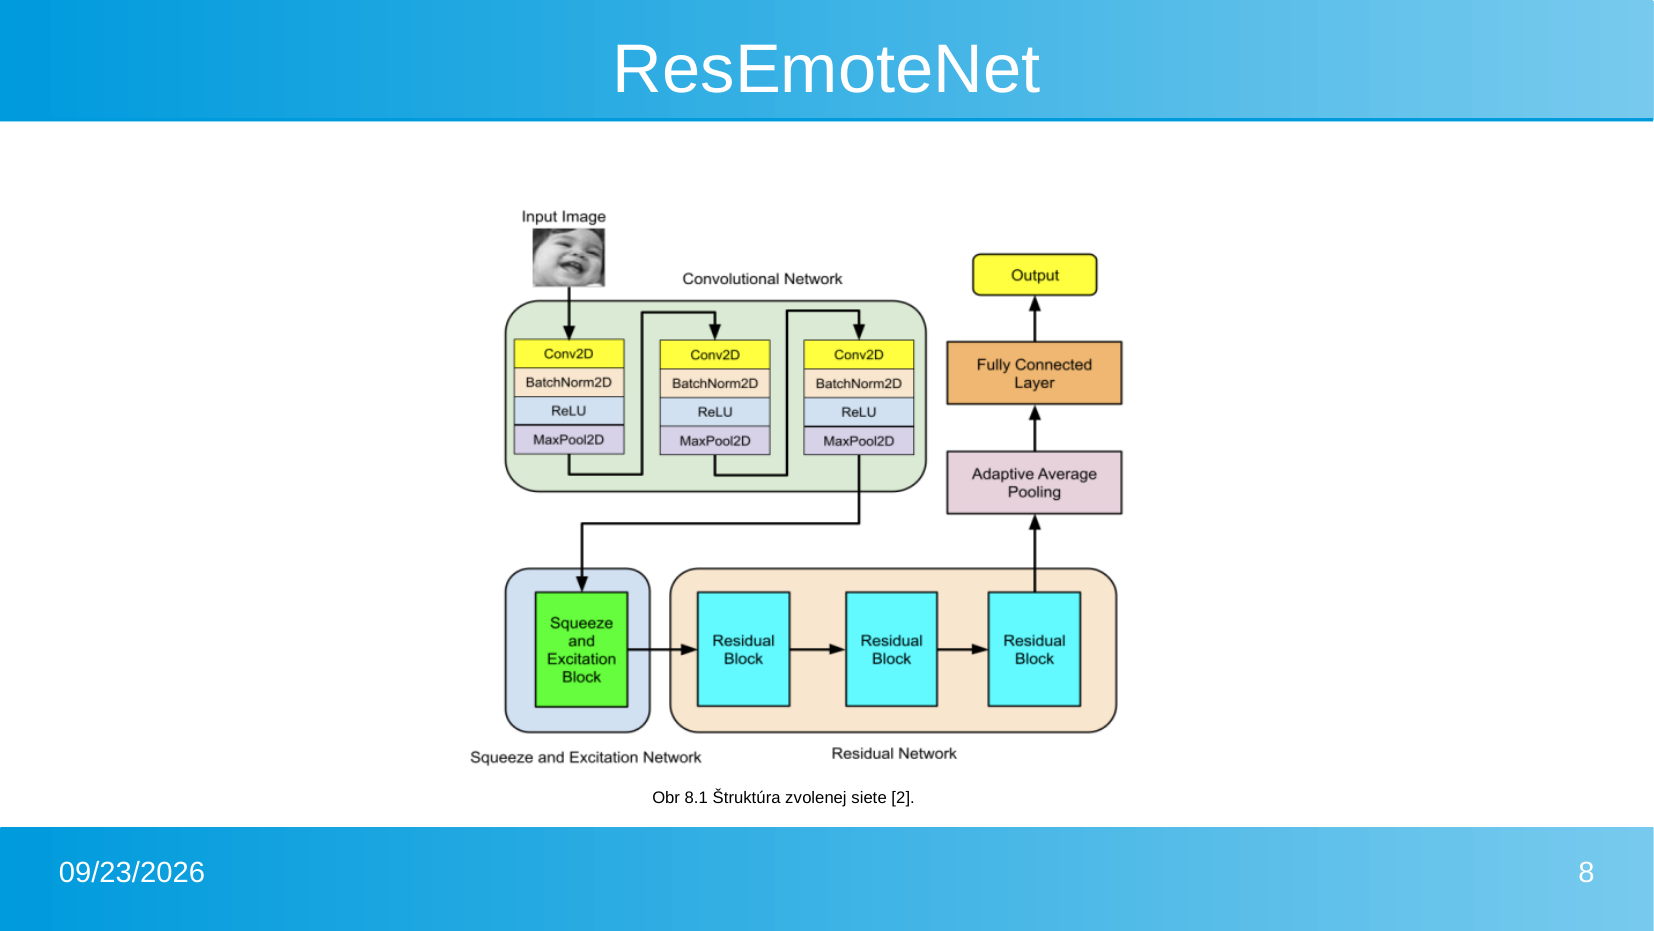

# ResEmoteNet
Obr 8.1 Štruktúra zvolenej siete [2].
8